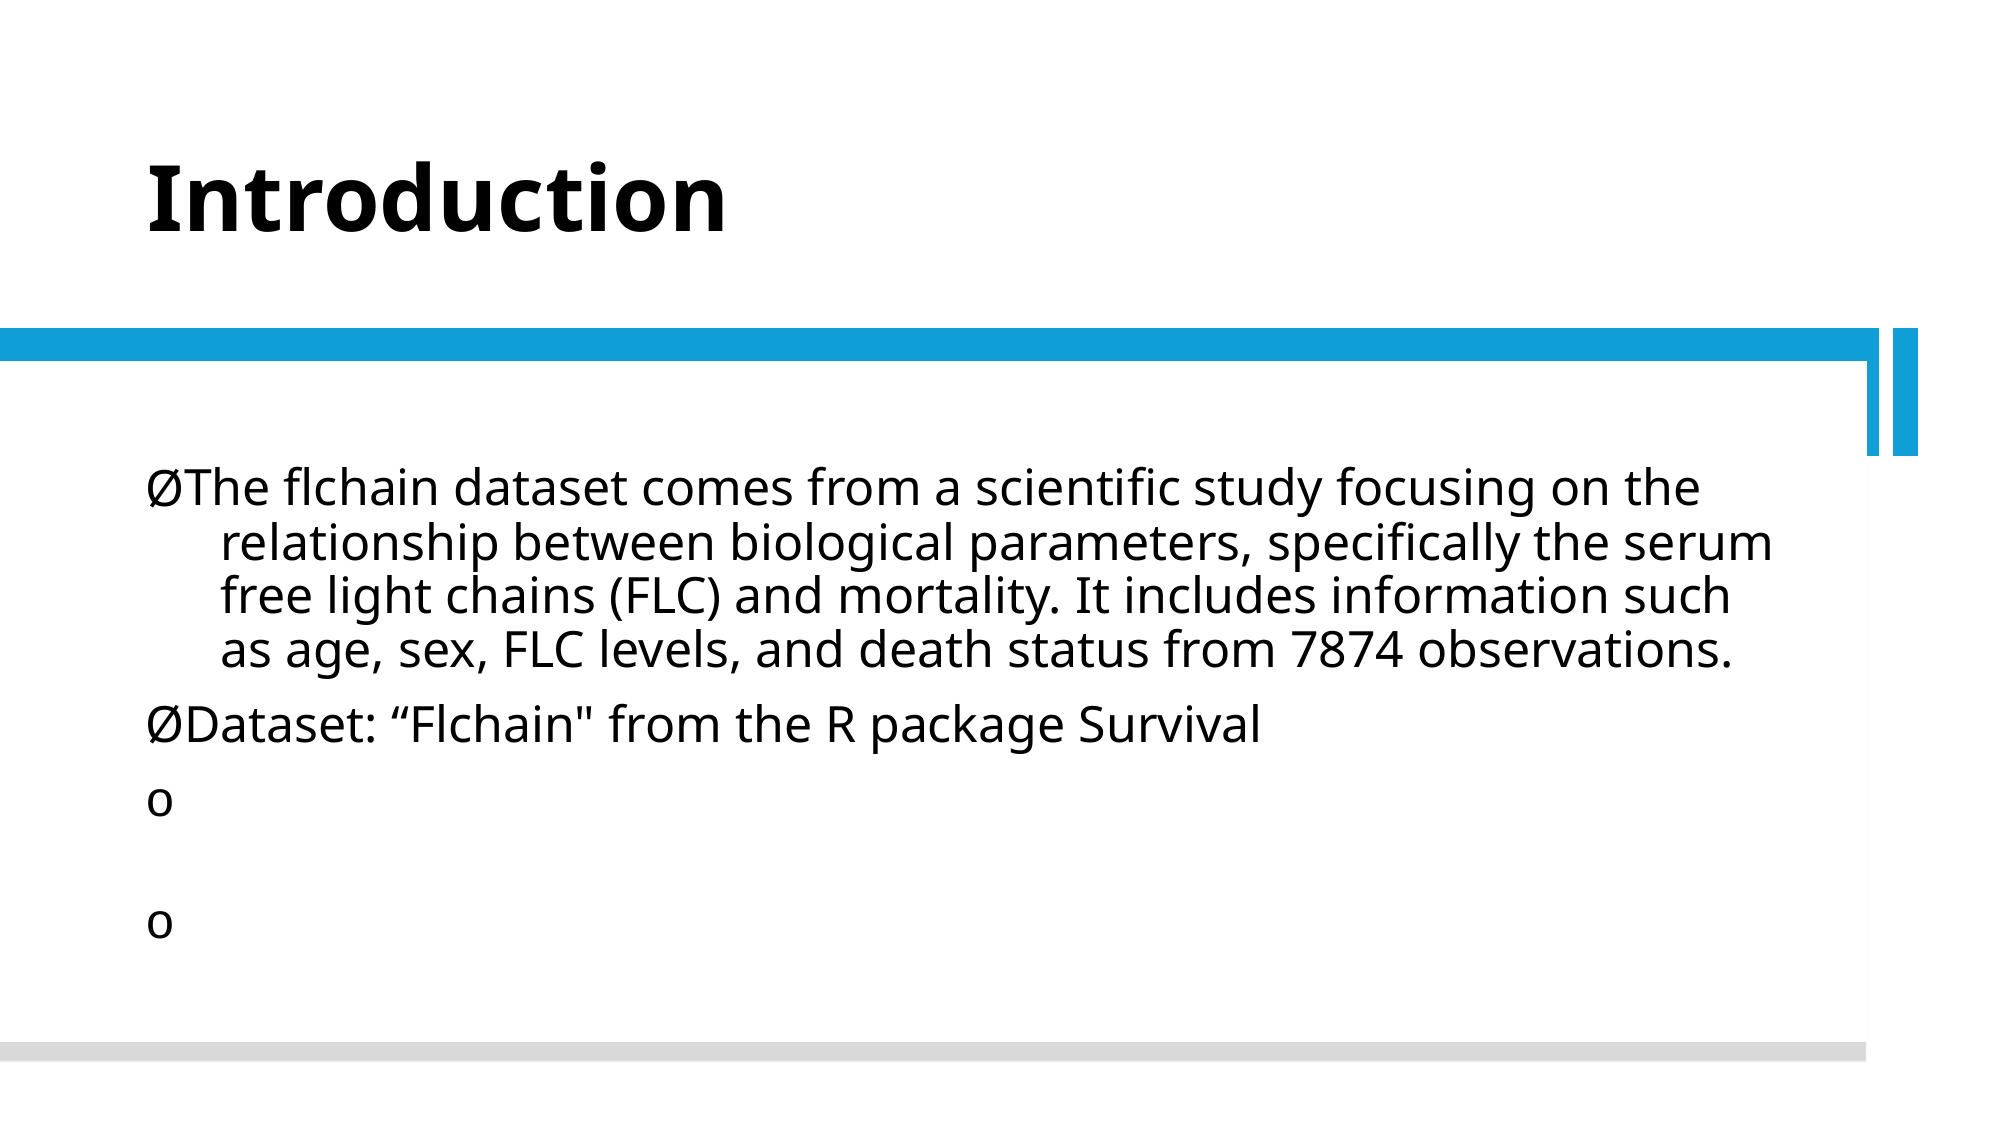

# Introduction
The flchain dataset comes from a scientific study focusing on the relationship between biological parameters, specifically the serum free light chains (FLC) and mortality. It includes information such as age, sex, FLC levels, and death status from 7874 observations.
Dataset: “Flchain" from the R package Survival